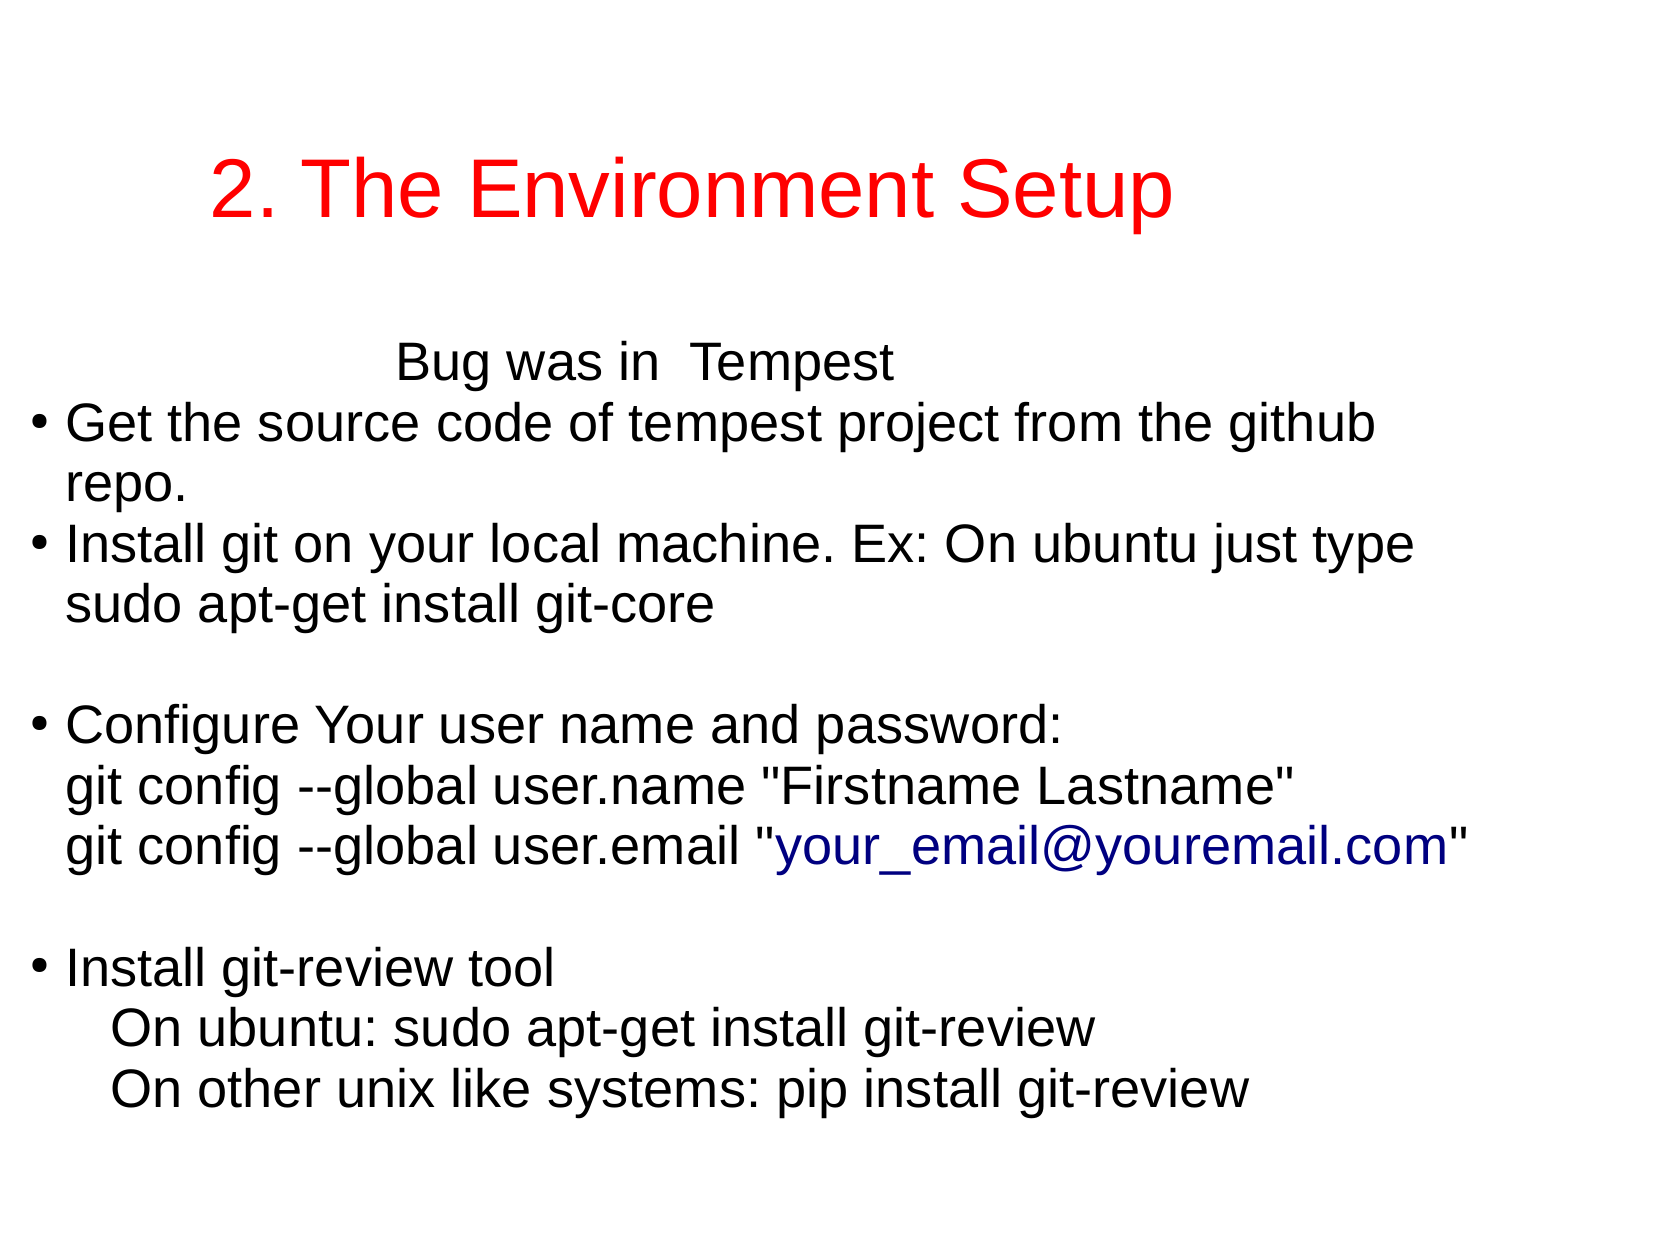

2. The Environment Setup
 Bug was in Tempest
Get the source code of tempest project from the github repo.
Install git on your local machine. Ex: On ubuntu just type sudo apt-get install git-core
Configure Your user name and password:
git config --global user.name "Firstname Lastname"
git config --global user.email "your_email@youremail.com"
Install git-review tool
 On ubuntu: sudo apt-get install git-review
 On other unix like systems: pip install git-review